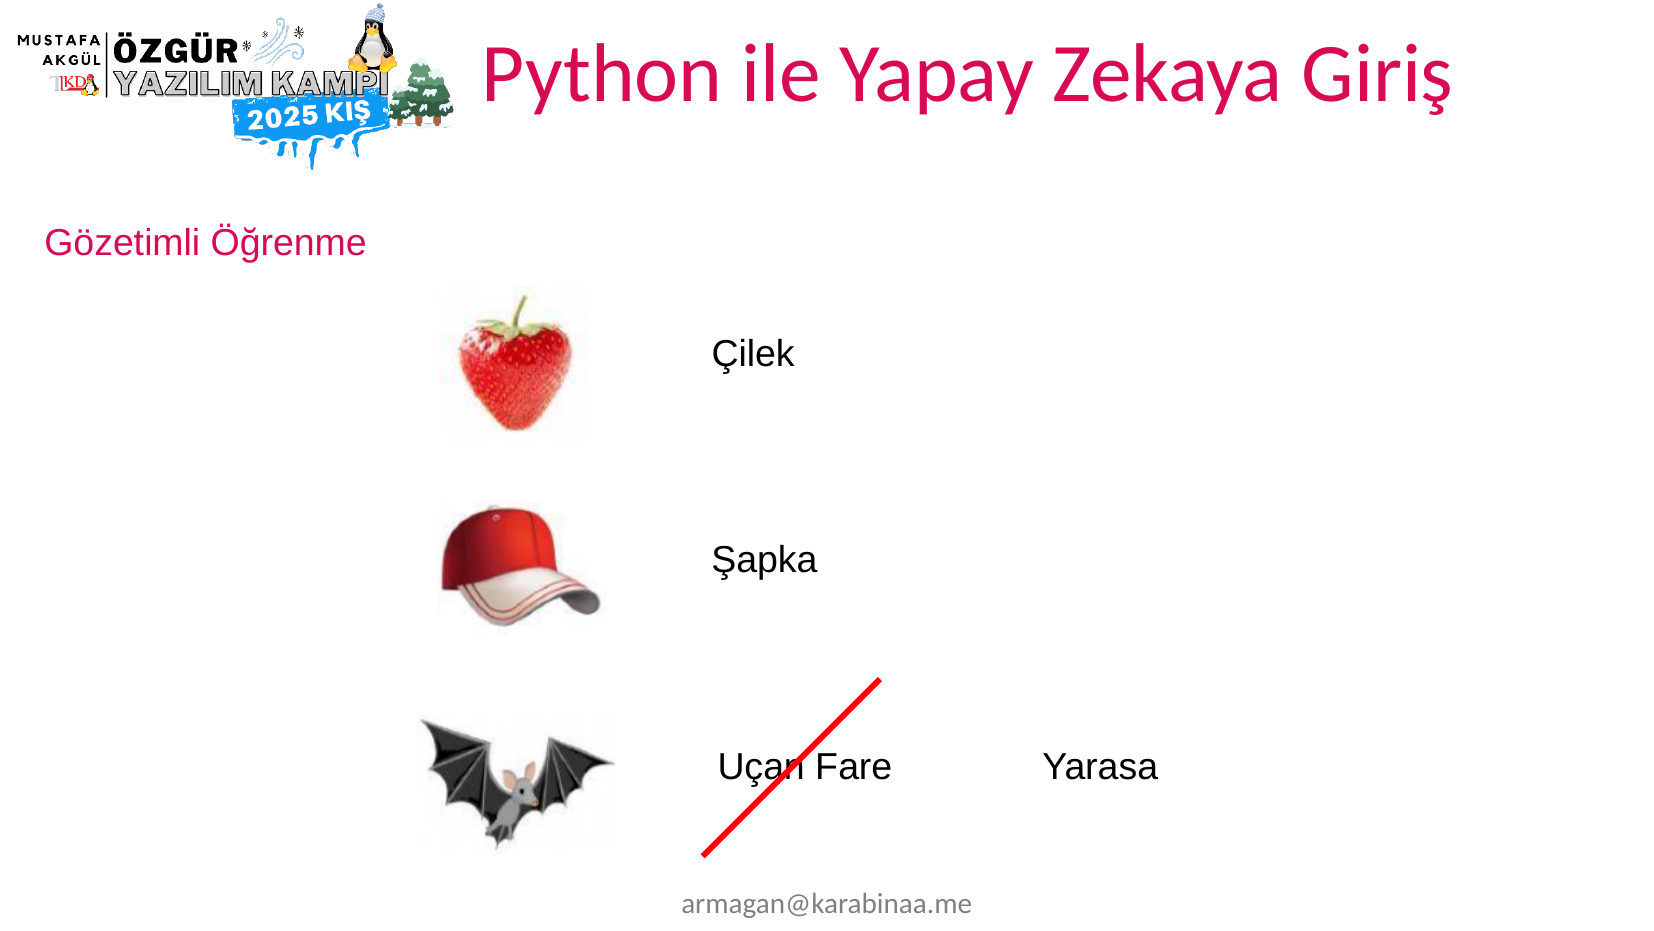

Python ile Yapay Zekaya Giriş
Gözetimli Öğrenme
Çilek
Şapka
Uçan Fare
Yarasa
armagan@karabinaa.me